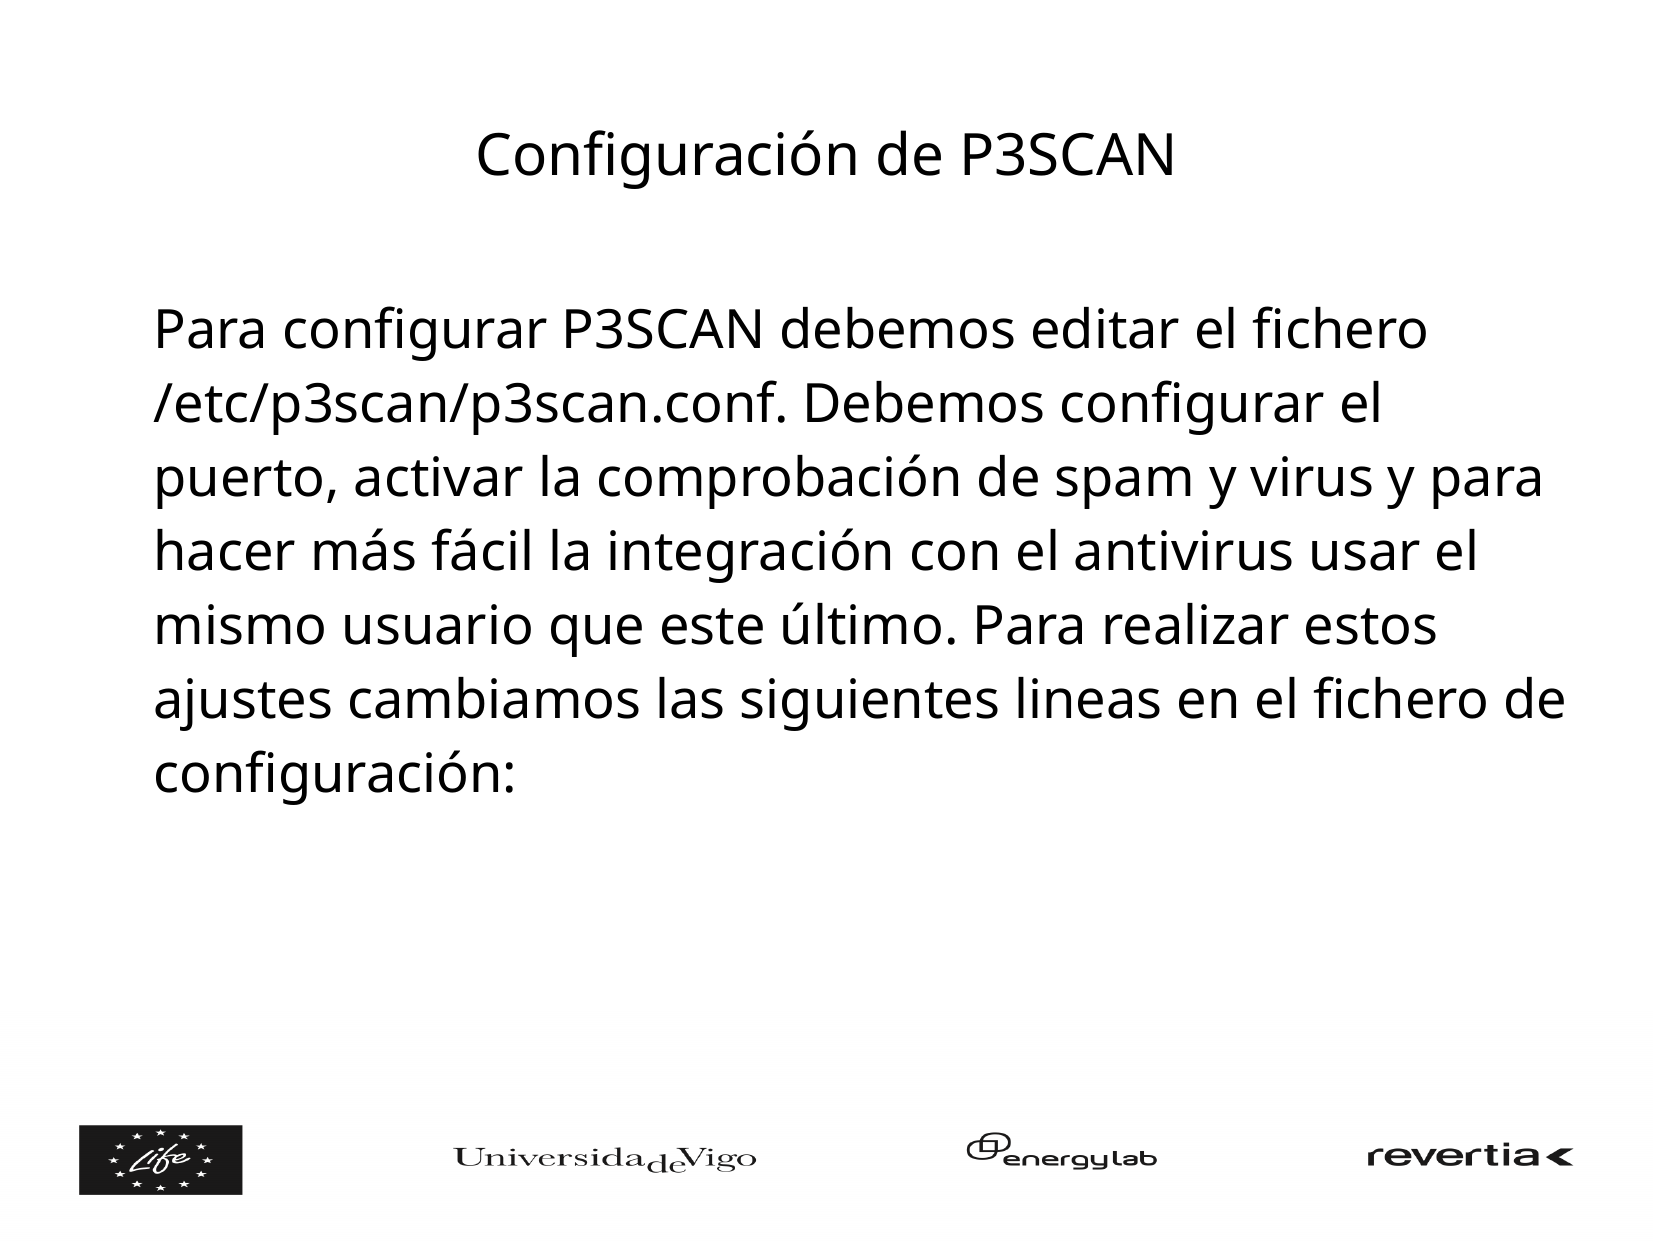

# Configuración de P3SCAN
Para configurar P3SCAN debemos editar el fichero /etc/p3scan/p3scan.conf. Debemos configurar el puerto, activar la comprobación de spam y virus y para hacer más fácil la integración con el antivirus usar el mismo usuario que este último. Para realizar estos ajustes cambiamos las siguientes lineas en el fichero de configuración: